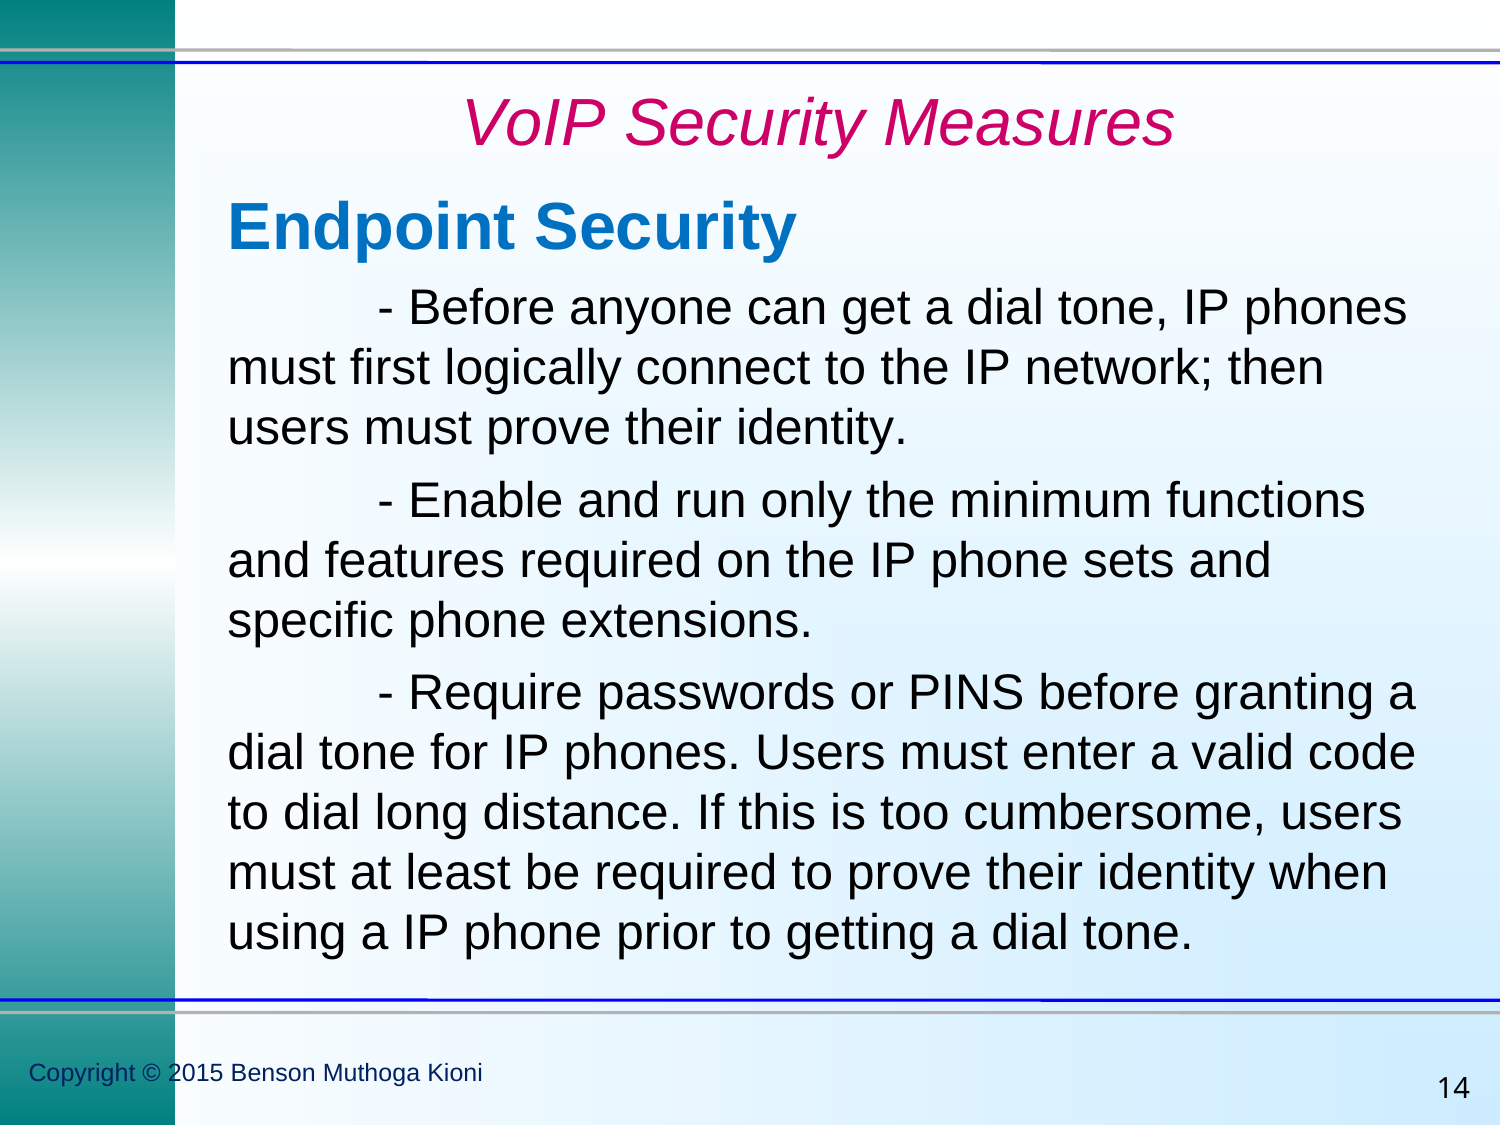

VoIP Security Measures
Endpoint Security
	- Before anyone can get a dial tone, IP phones must first logically connect to the IP network; then users must prove their identity.
	- Enable and run only the minimum functions and features required on the IP phone sets and specific phone extensions.
	- Require passwords or PINS before granting a dial tone for IP phones. Users must enter a valid code to dial long distance. If this is too cumbersome, users must at least be required to prove their identity when using a IP phone prior to getting a dial tone.